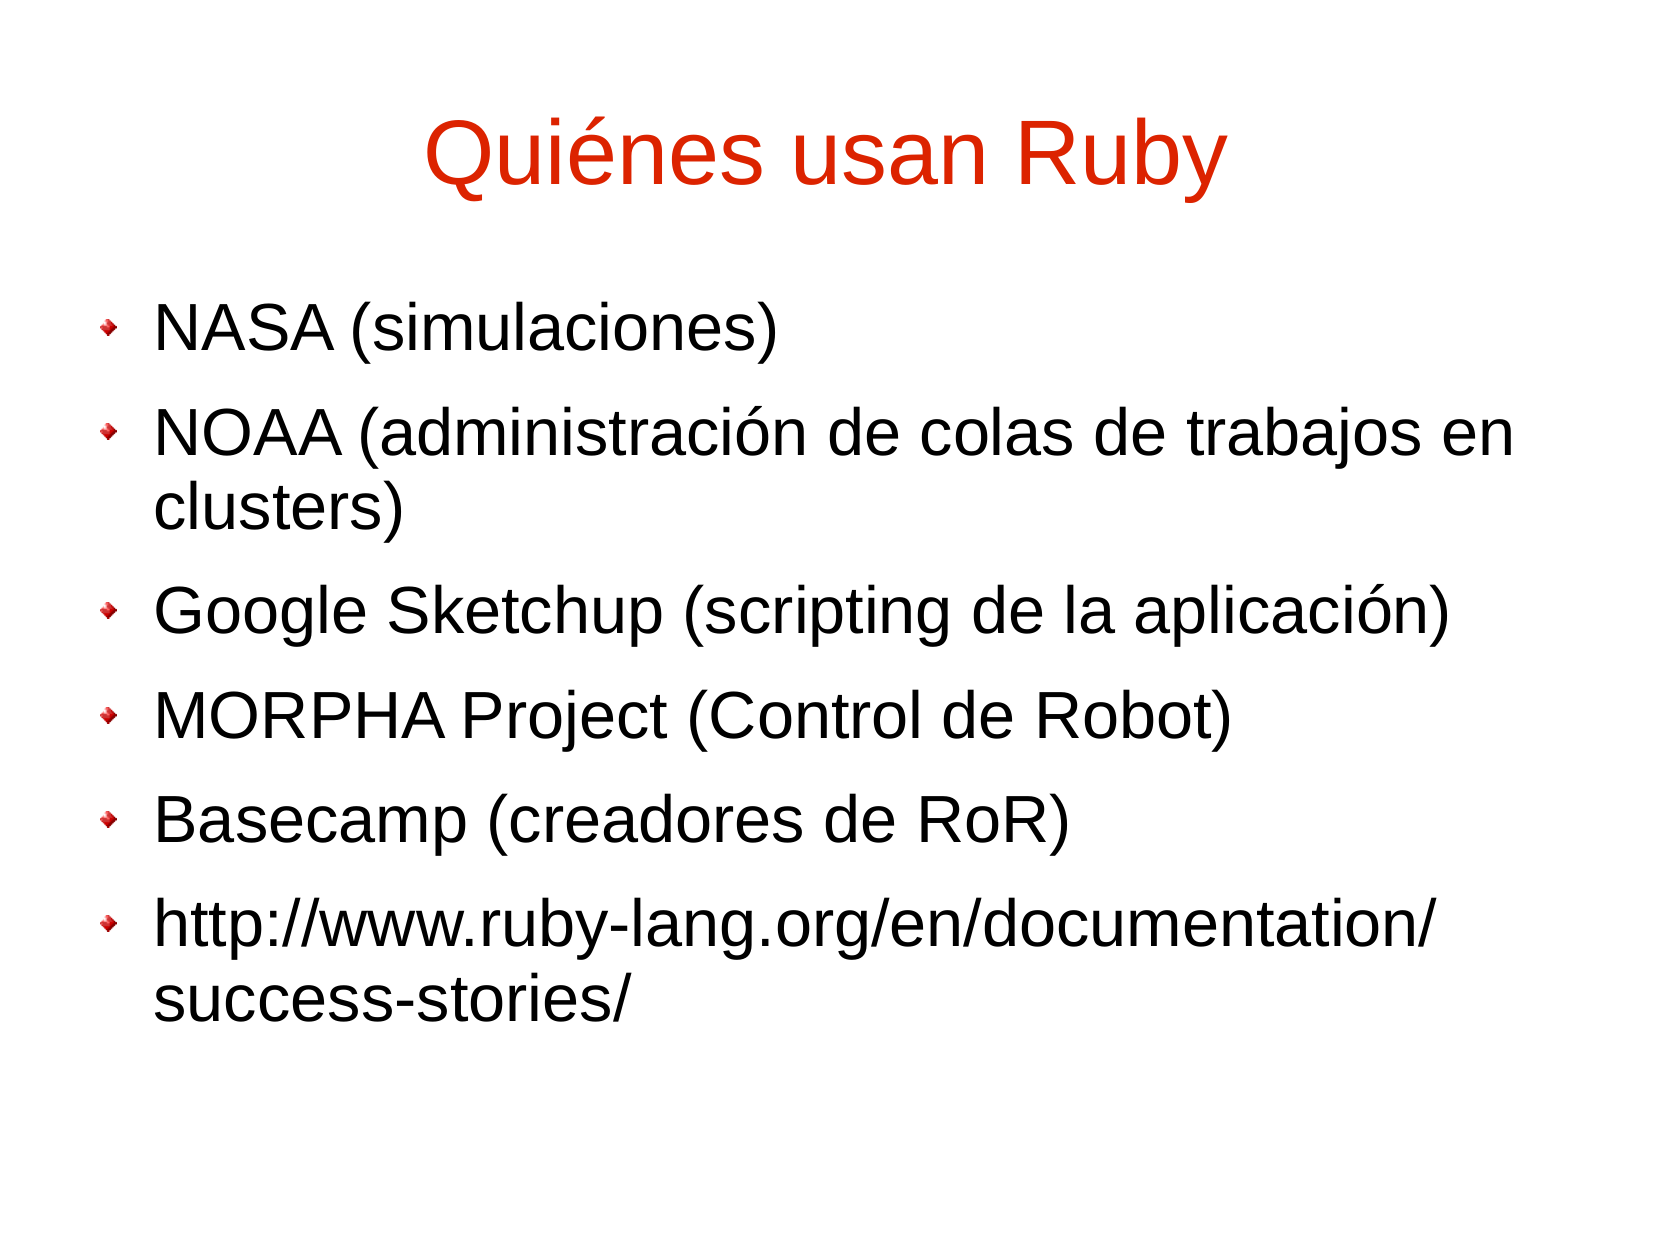

# Quiénes usan Ruby
NASA (simulaciones)
NOAA (administración de colas de trabajos en clusters)
Google Sketchup (scripting de la aplicación)
MORPHA Project (Control de Robot)
Basecamp (creadores de RoR)
http://www.ruby-lang.org/en/documentation/success-stories/